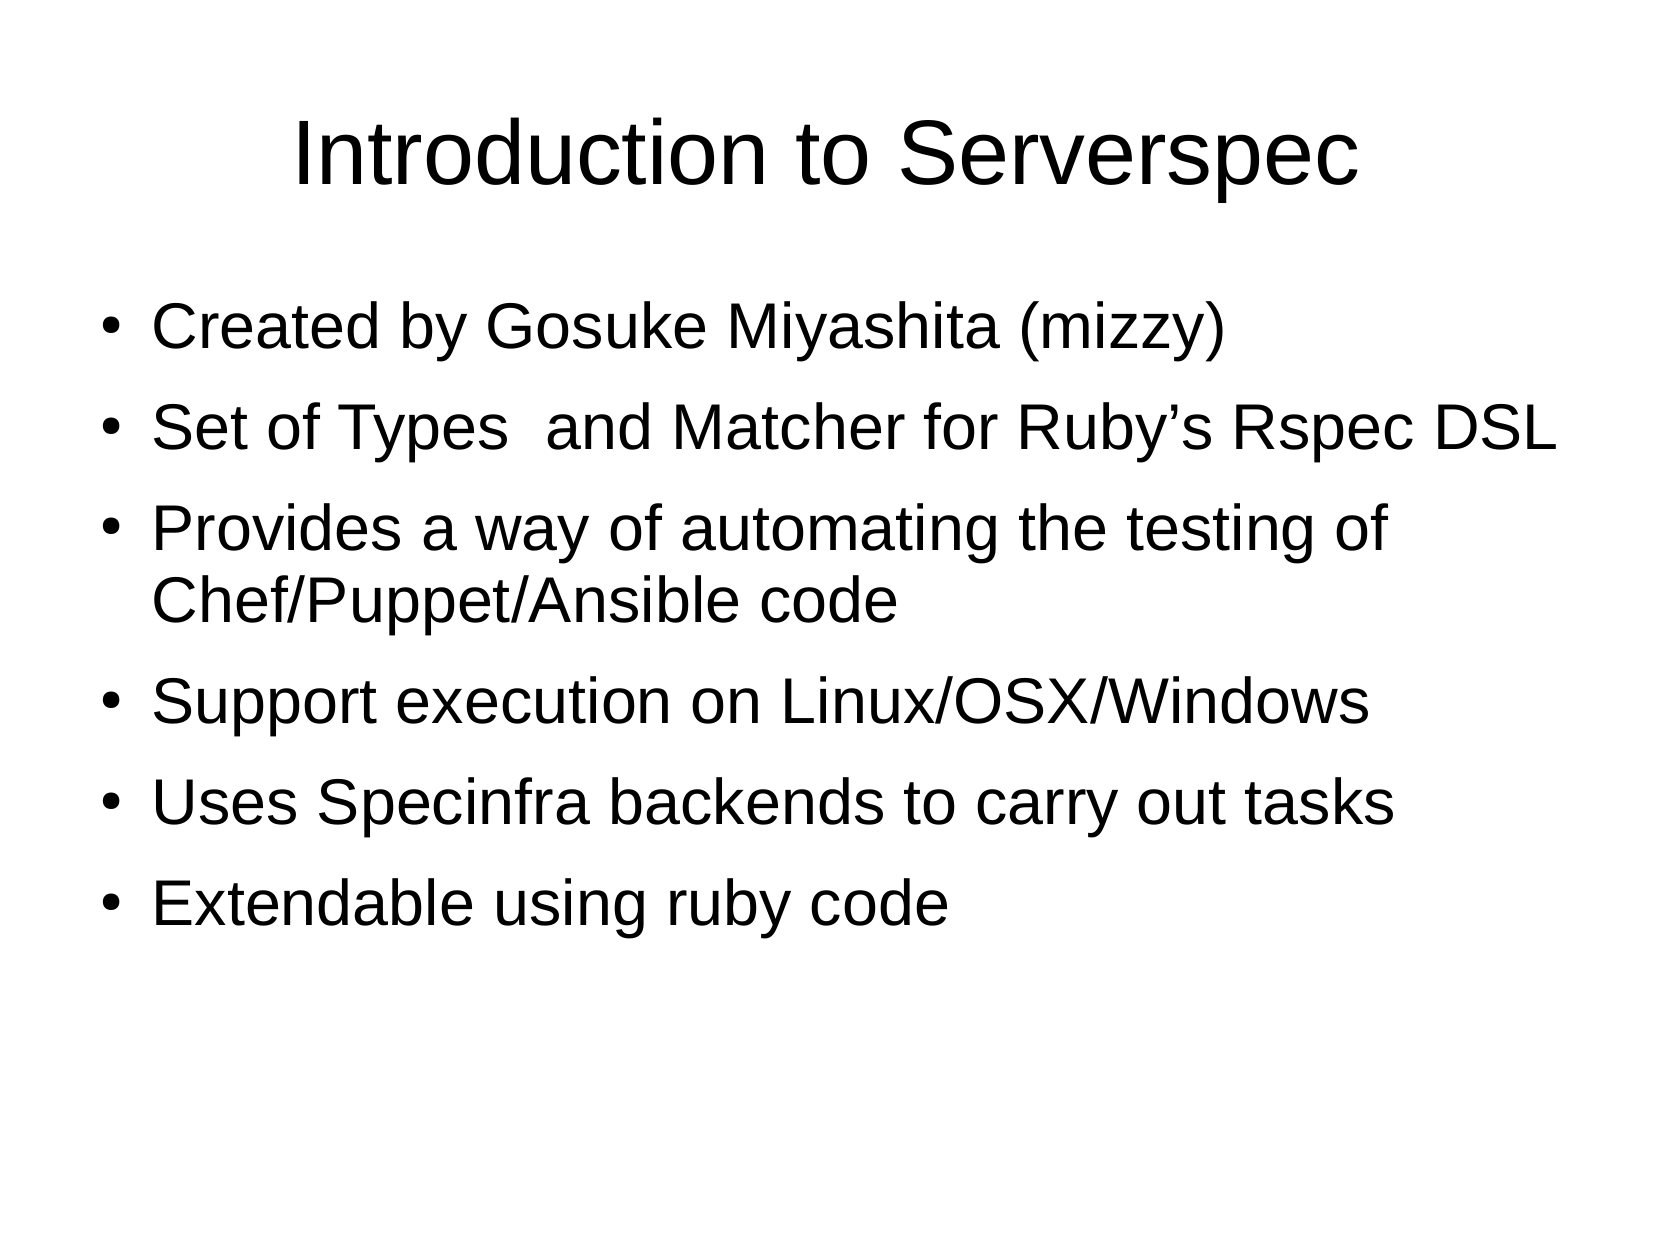

# Introduction to Serverspec
Created by Gosuke Miyashita (mizzy)
Set of Types and Matcher for Ruby’s Rspec DSL
Provides a way of automating the testing of Chef/Puppet/Ansible code
Support execution on Linux/OSX/Windows
Uses Specinfra backends to carry out tasks
Extendable using ruby code